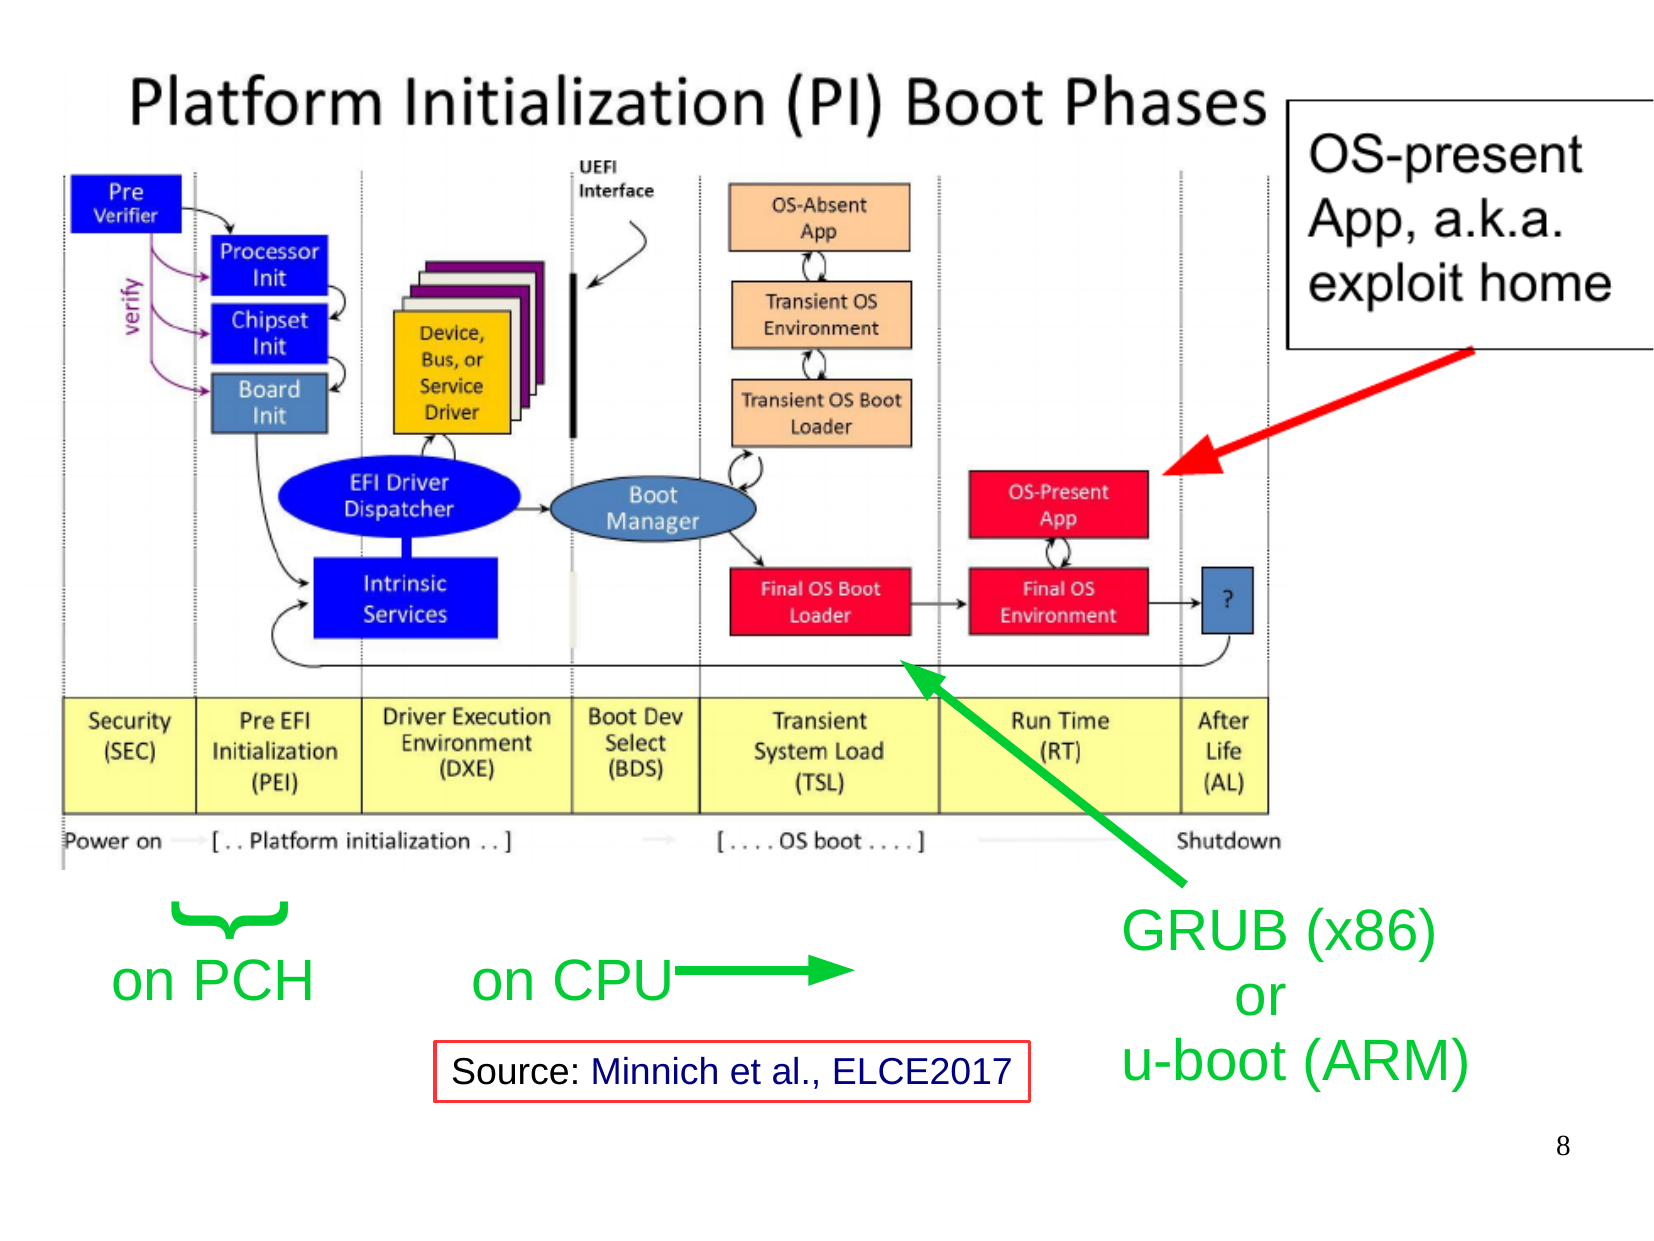

{
GRUB (x86)
 or
u-boot (ARM)
on PCH
on CPU
Source: Minnich et al., ELCE2017
8